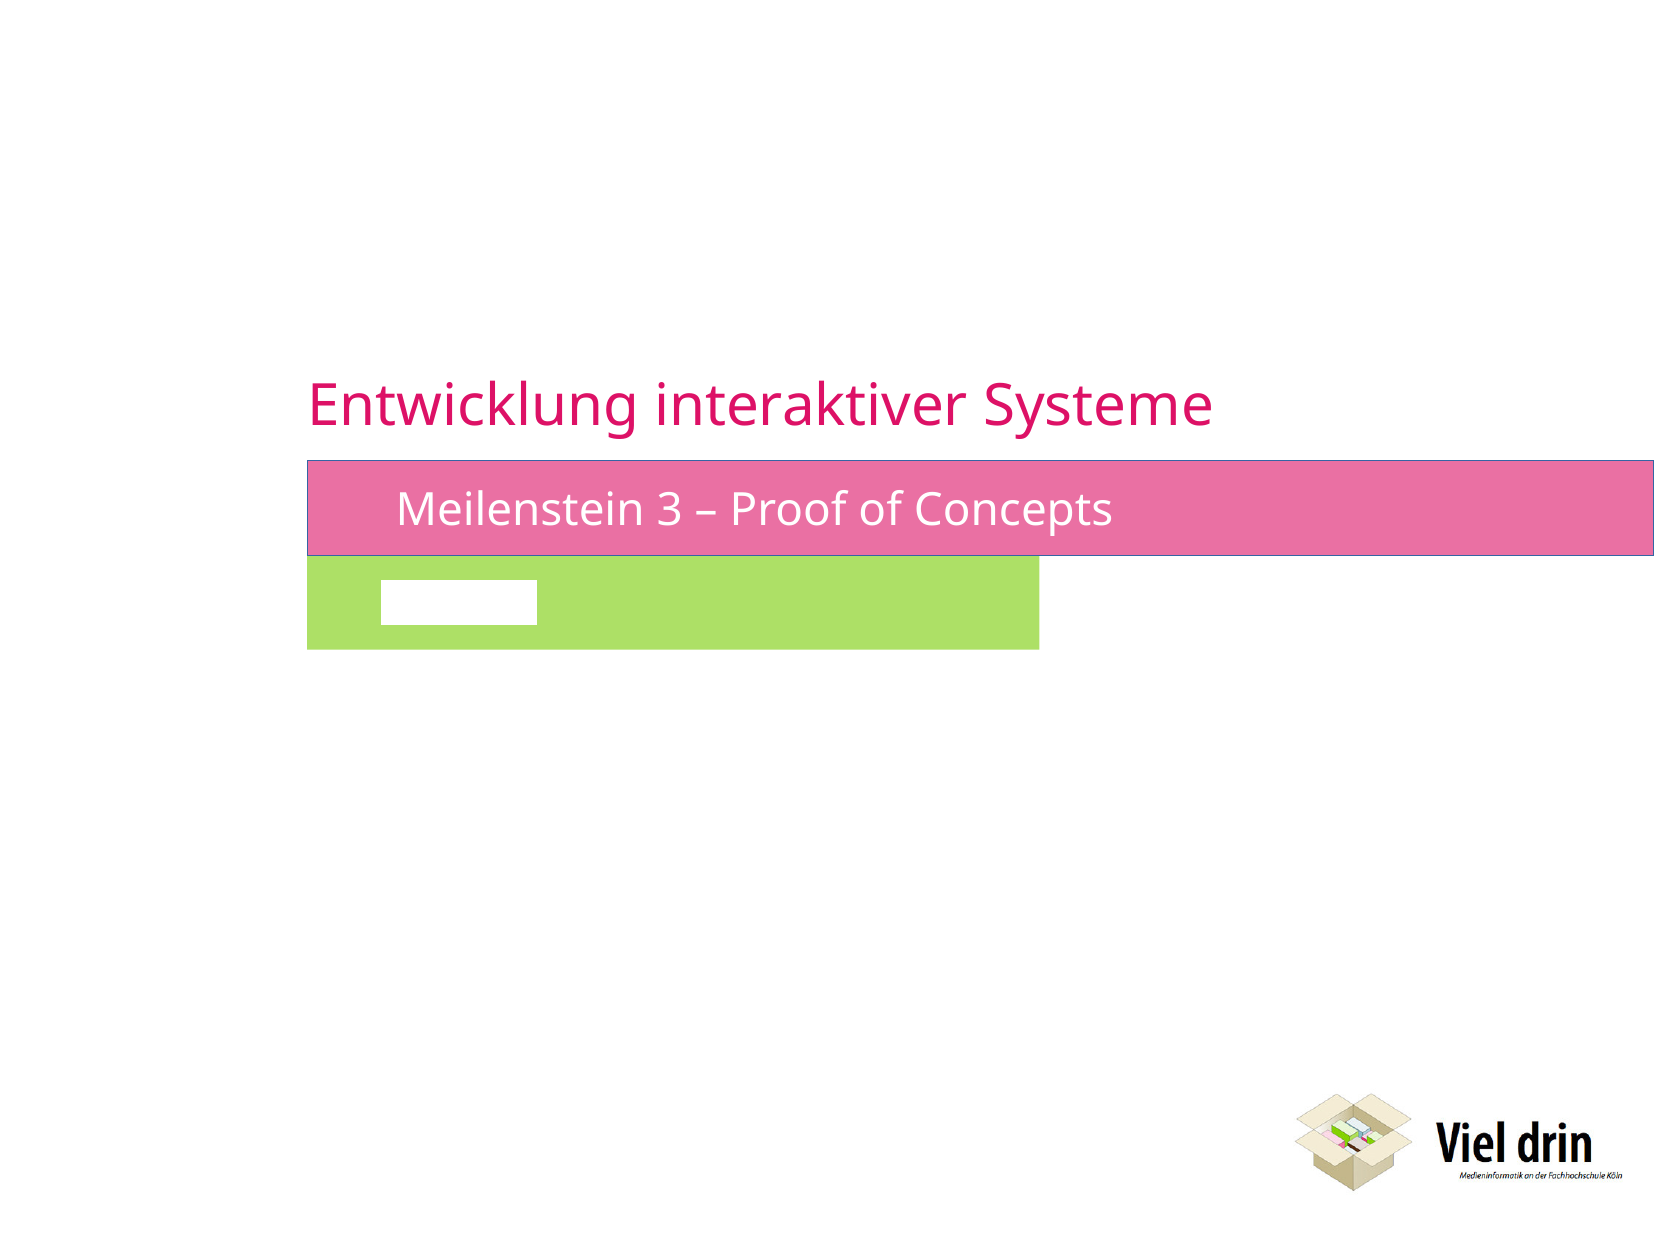

Entwicklung interaktiver Systeme
	Meilenstein 3 – Proof of Concepts
# Tim Howe